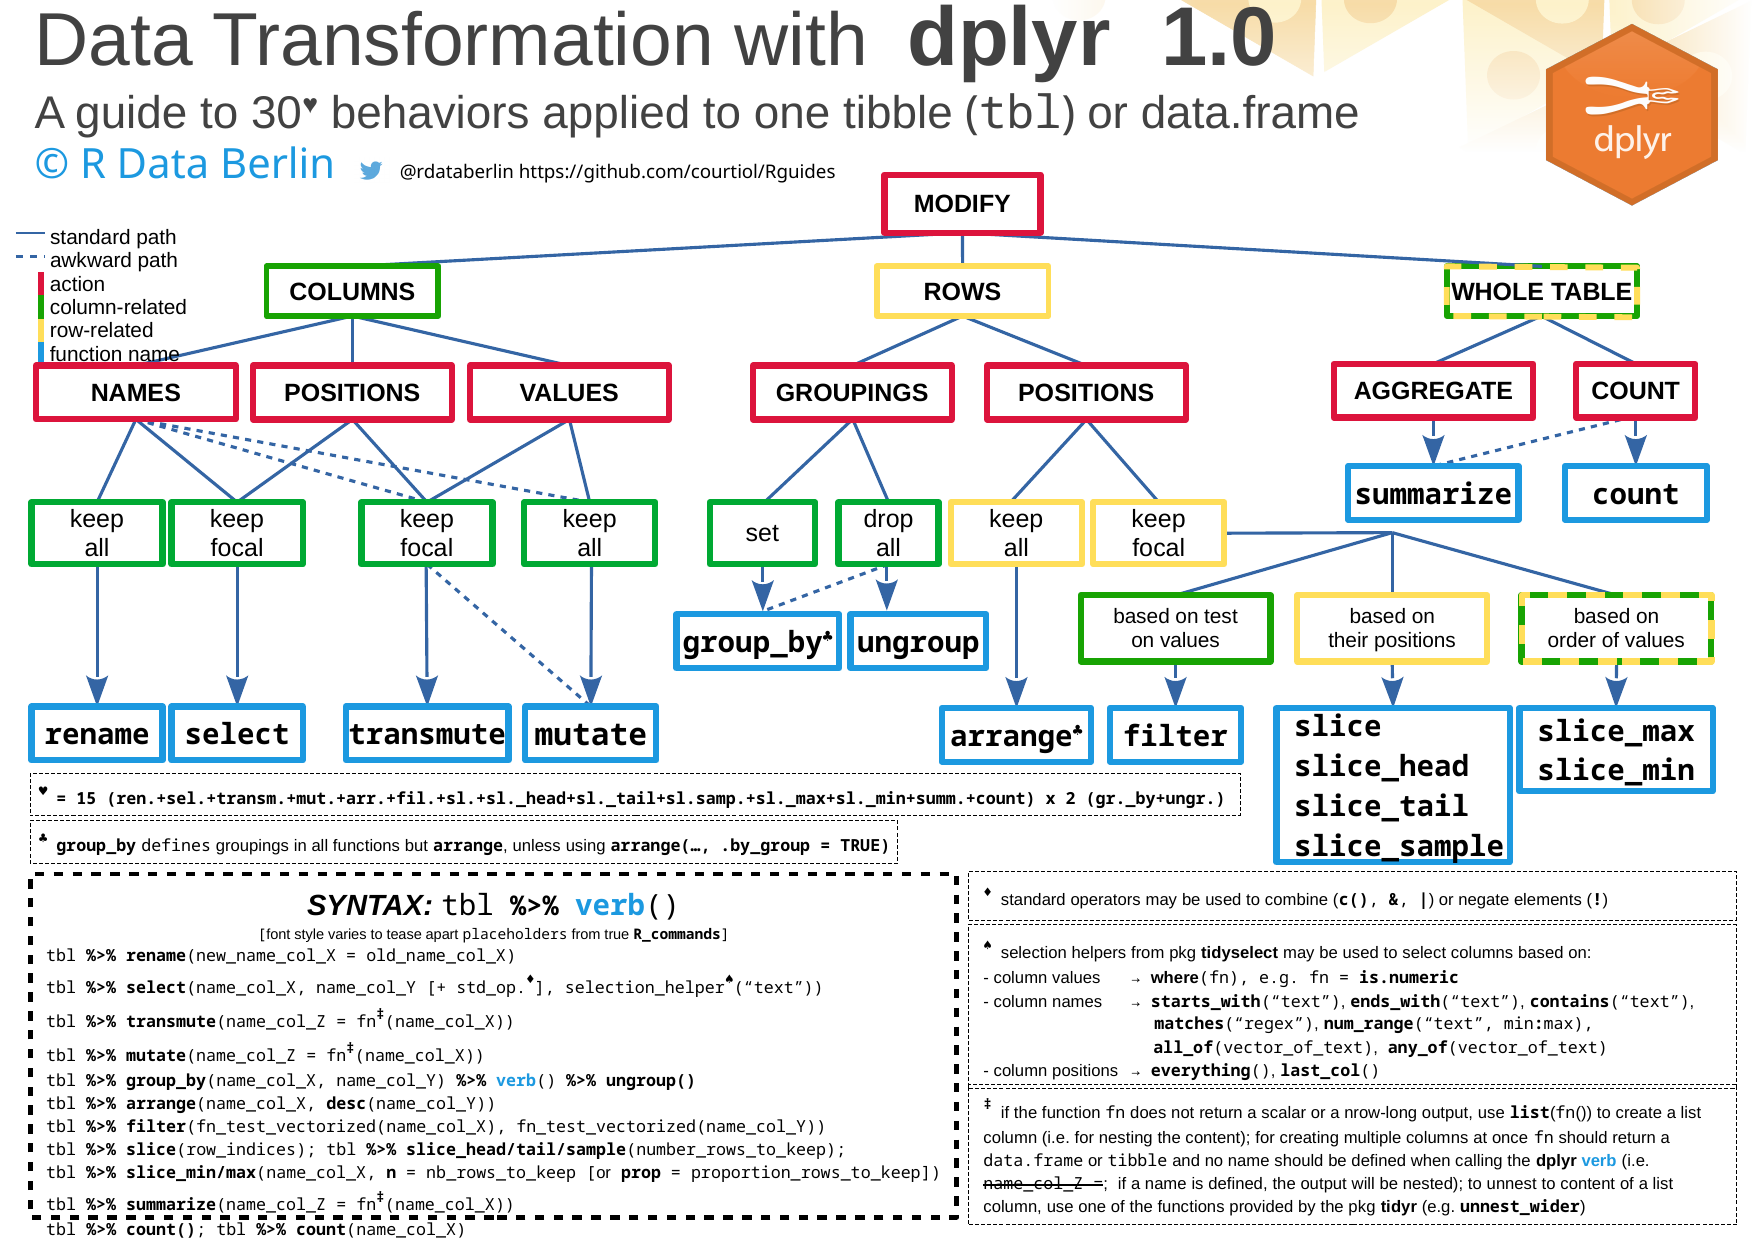

# Data Transformation with dplyr 1.0 A guide to 30♥ behaviors applied to one tibble (tbl) or data.frame © R Data Berlin @rdataberlin https://github.com/courtiol/Rguides
MODIFY
 standard path
 awkward path
 action
 column-related
 row-related
 function name
COLUMNS
ROWS
WHOLE TABLE
AGGREGATE
COUNT
NAMES
POSITIONS
VALUES
GROUPINGS
POSITIONS
summarize
count
keep
all
keep
focal
keep
focal
keep
all
set
drop
all
keep
all
keep
focal
based on test
on values
based on
their positions
based on
order of values
ungroup
group_by♣
rename
select
transmute
mutate
arrange♣
filter
slice
slice_head
slice_tail
slice_sample
slice_max
slice_min
 ♥ = 15 (ren.+sel.+transm.+mut.+arr.+fil.+sl.+sl._head+sl._tail+sl.samp.+sl._max+sl._min+summ.+count) x 2 (gr._by+ungr.)
 ♣ group_by defines groupings in all functions but arrange, unless using arrange(…, .by_group = TRUE)
♦ standard operators may be used to combine (c(), &, |) or negate elements (!)
SYNTAX: tbl %>% verb()
[font style varies to tease apart placeholders from true R_commands]
tbl %>% rename(new_name_col_X = old_name_col_X)
tbl %>% select(name_col_X, name_col_Y [+ std_op.♦], selection_helper♠(“text”))
tbl %>% transmute(name_col_Z = fn‡(name_col_X))
tbl %>% mutate(name_col_Z = fn‡(name_col_X))
tbl %>% group_by(name_col_X, name_col_Y) %>% verb() %>% ungroup()
tbl %>% arrange(name_col_X, desc(name_col_Y))
tbl %>% filter(fn_test_vectorized(name_col_X), fn_test_vectorized(name_col_Y))
tbl %>% slice(row_indices); tbl %>% slice_head/tail/sample(number_rows_to_keep);
tbl %>% slice_min/max(name_col_X, n = nb_rows_to_keep [or prop = proportion_rows_to_keep])
tbl %>% summarize(name_col_Z = fn‡(name_col_X))
tbl %>% count(); tbl %>% count(name_col_X)
♠ selection helpers from pkg tidyselect may be used to select columns based on:
- column values	→ where(fn), e.g. fn = is.numeric
- column names	→ starts_with(“text”), ends_with(“text”), contains(“text”),
 matches(“regex”), num_range(“text”, min:max),
 all_of(vector_of_text), any_of(vector_of_text)
- column positions	→ everything(), last_col()
‡ if the function fn does not return a scalar or a nrow-long output, use list(fn()) to create a list column (i.e. for nesting the content); for creating multiple columns at once fn should return a data.frame or tibble and no name should be defined when calling the dplyr verb (i.e. name_col_Z =; if a name is defined, the output will be nested); to unnest to content of a list column, use one of the functions provided by the pkg tidyr (e.g. unnest_wider)